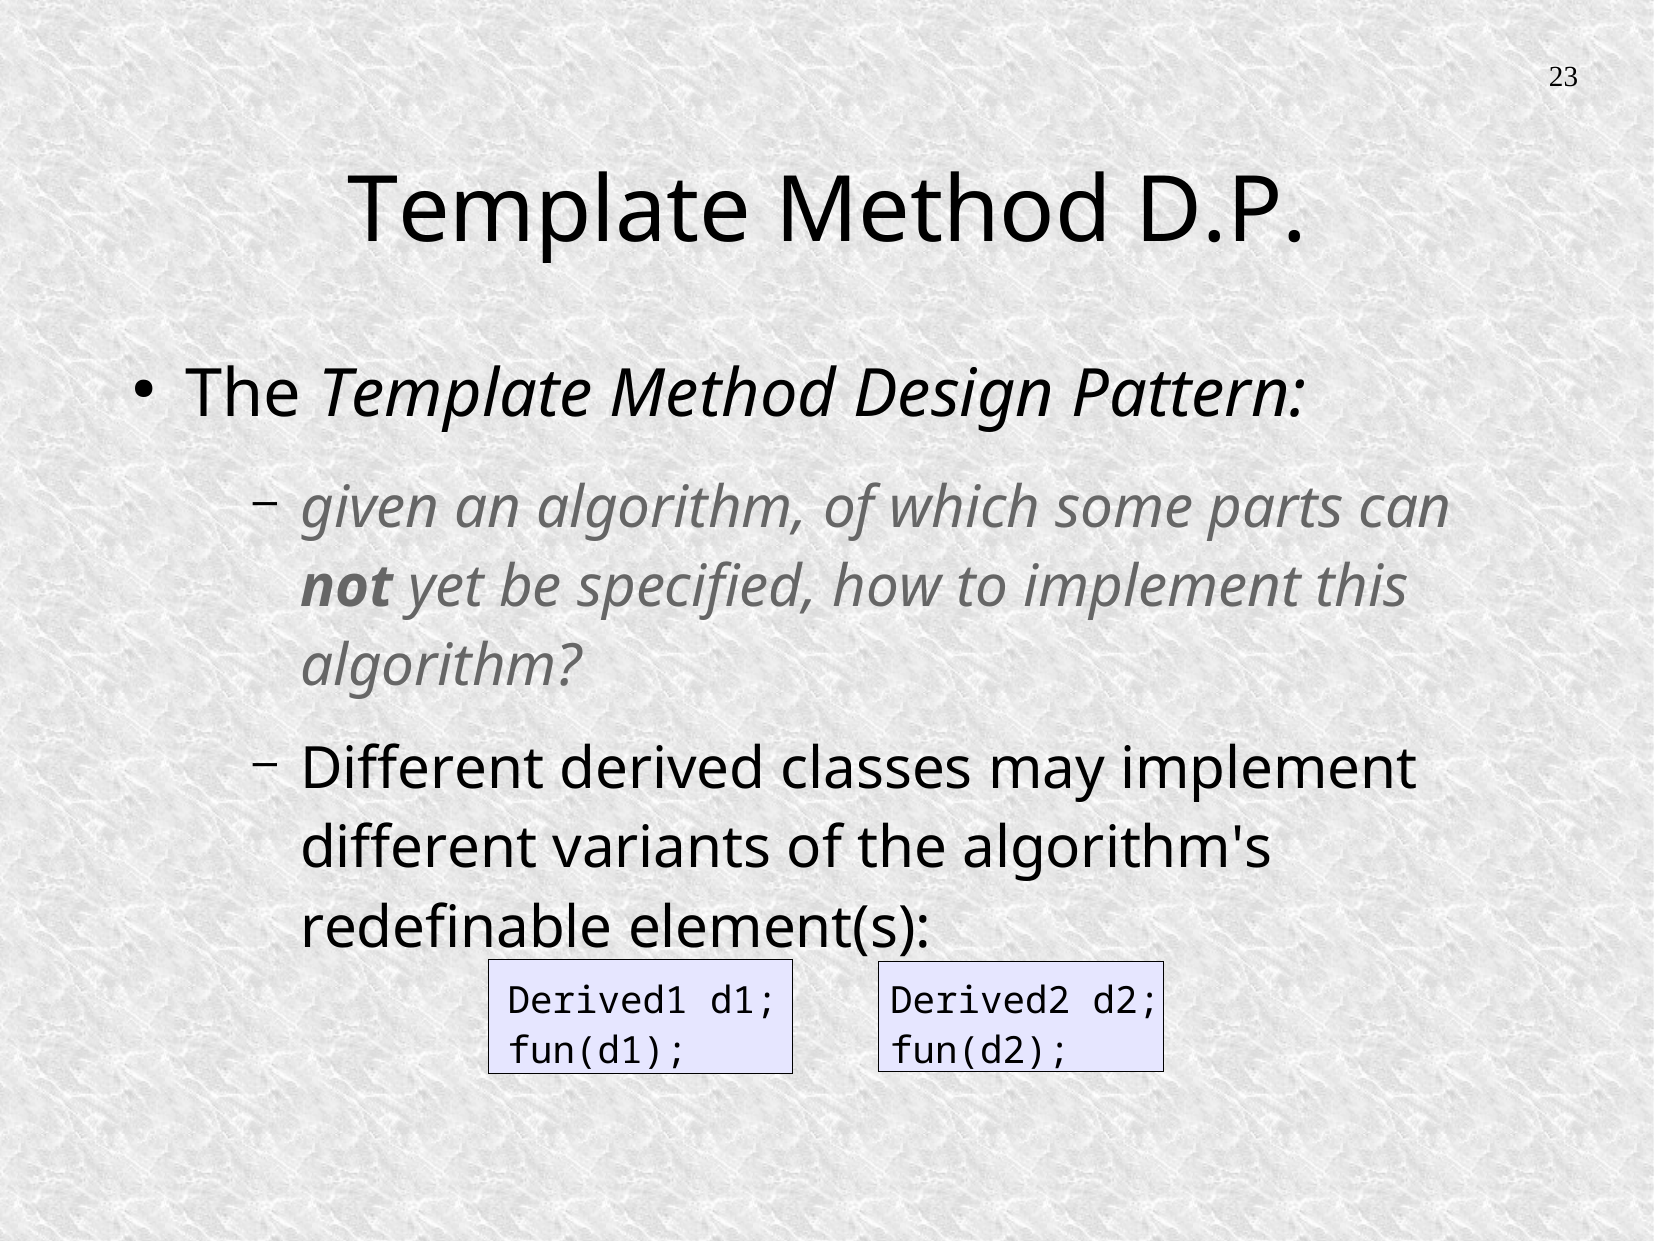

23
# Template Method D.P.
The Template Method Design Pattern:
given an algorithm, of which some parts can not yet be specified, how to implement this algorithm?
Different derived classes may implement different variants of the algorithm's
redefinable element(s):
Derived1 d1; Derived2 d2;
fun(d1); fun(d2);